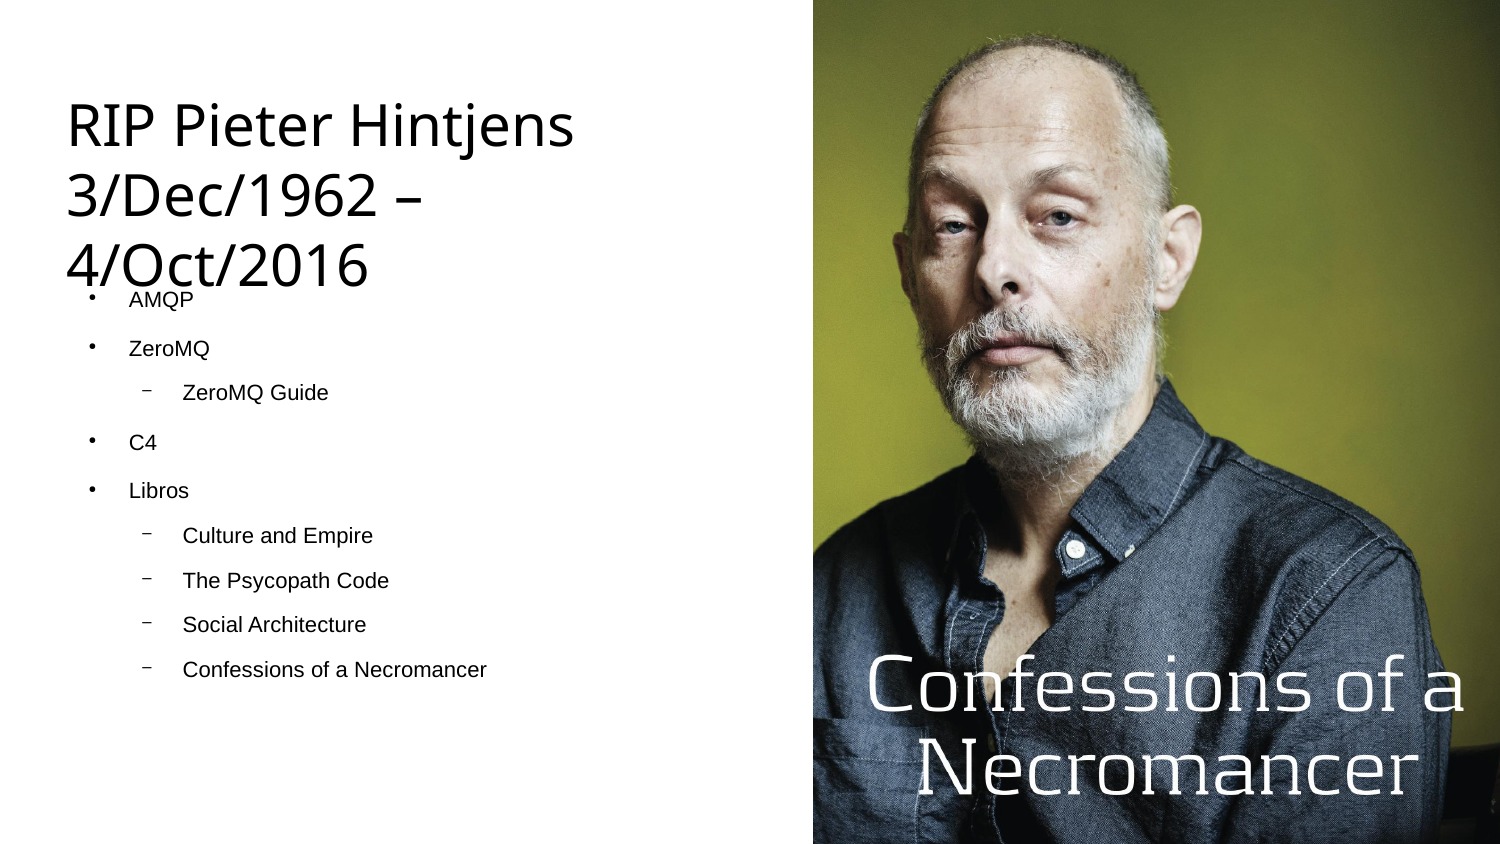

# RIP Pieter Hintjens 3/Dec/1962 – 4/Oct/2016
AMQP
ZeroMQ
ZeroMQ Guide
C4
Libros
Culture and Empire
The Psycopath Code
Social Architecture
Confessions of a Necromancer